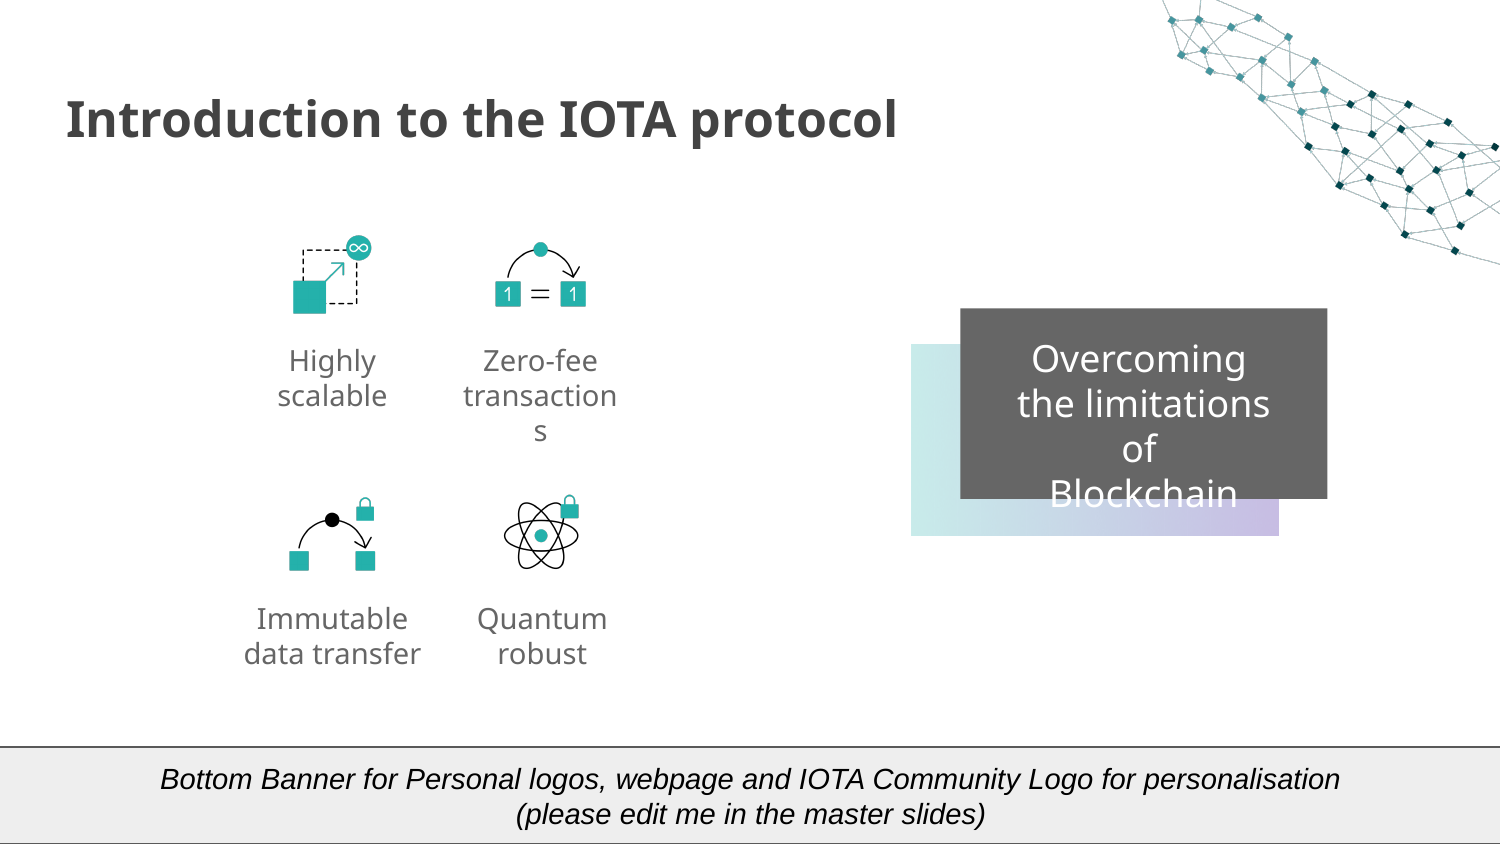

# Introduction to the IOTA protocol
Overcoming
the limitations of
Blockchain
Highly scalable
Zero-fee transactions
Immutable
data transfer
Quantum robust